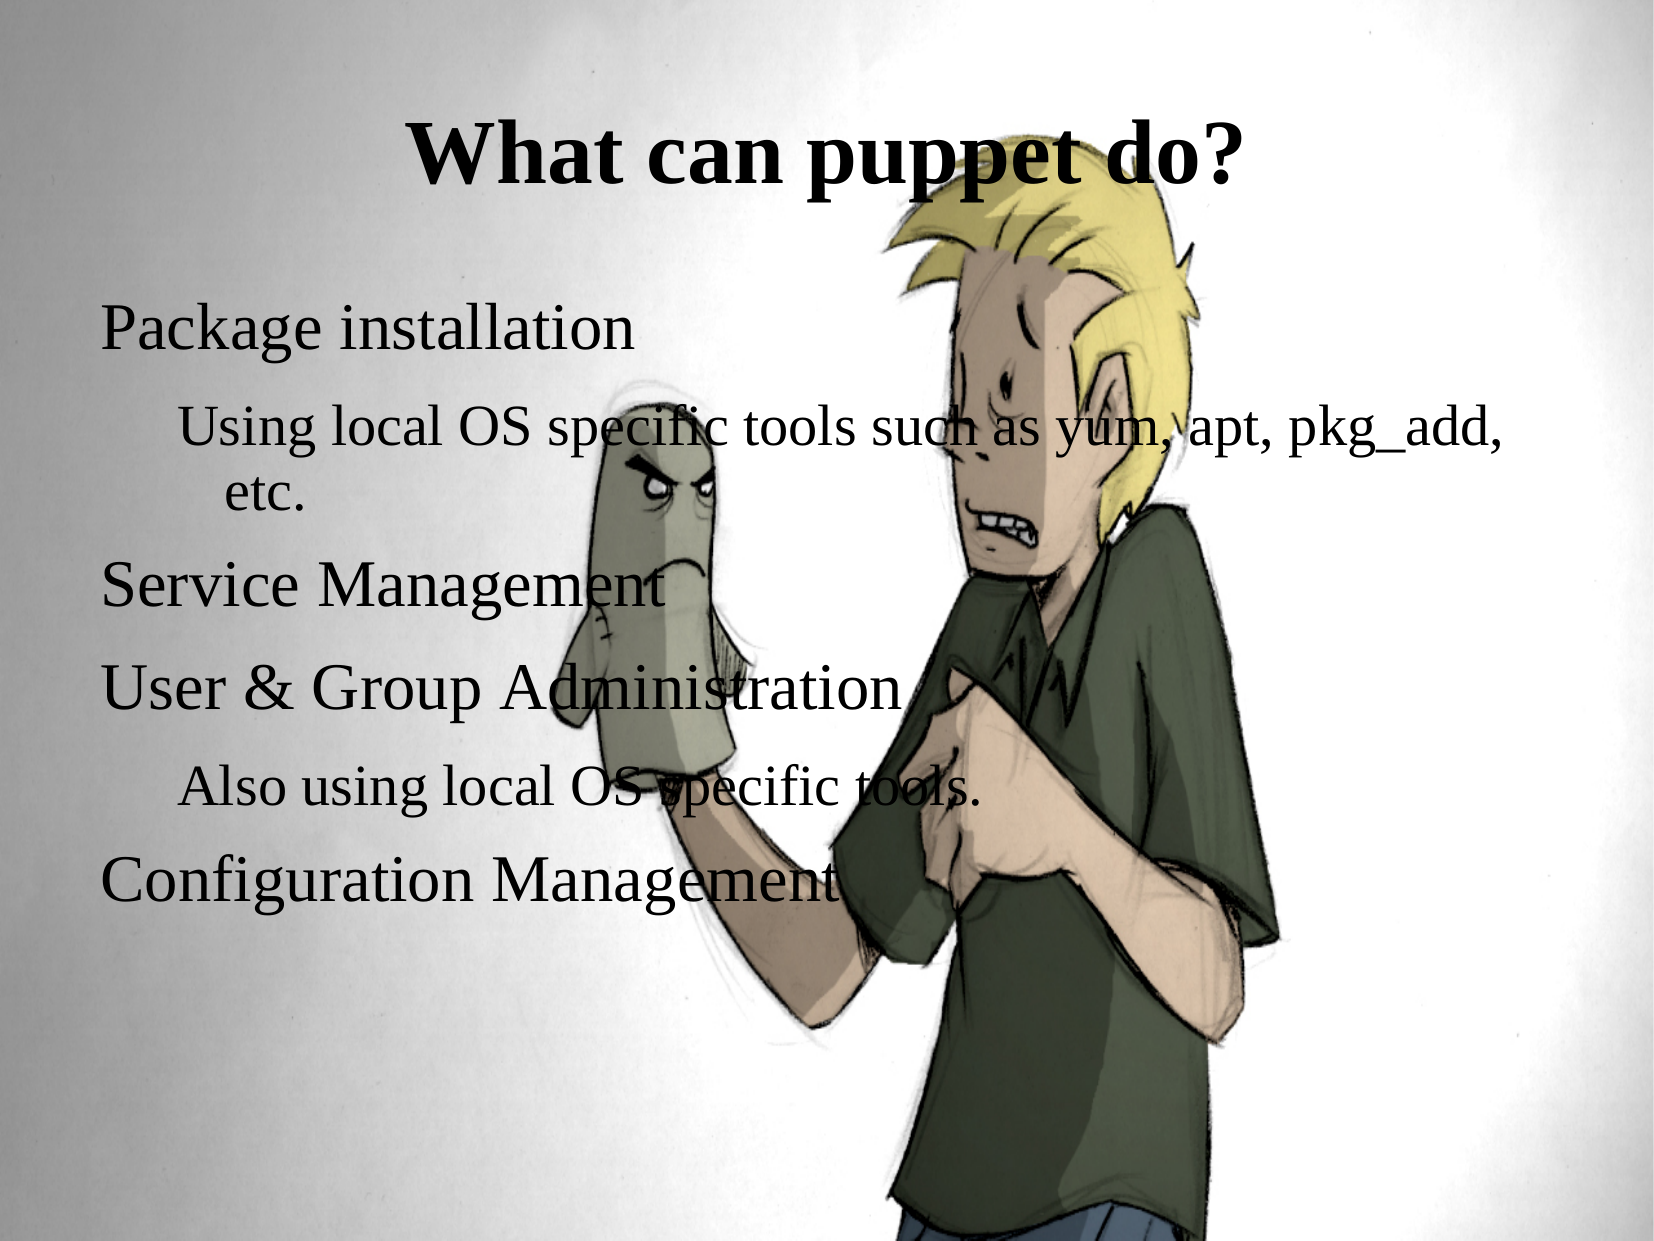

# What can puppet do?
Package installation
Using local OS specific tools such as yum, apt, pkg_add, etc.
Service Management
User & Group Administration
Also using local OS specific tools.
Configuration Management